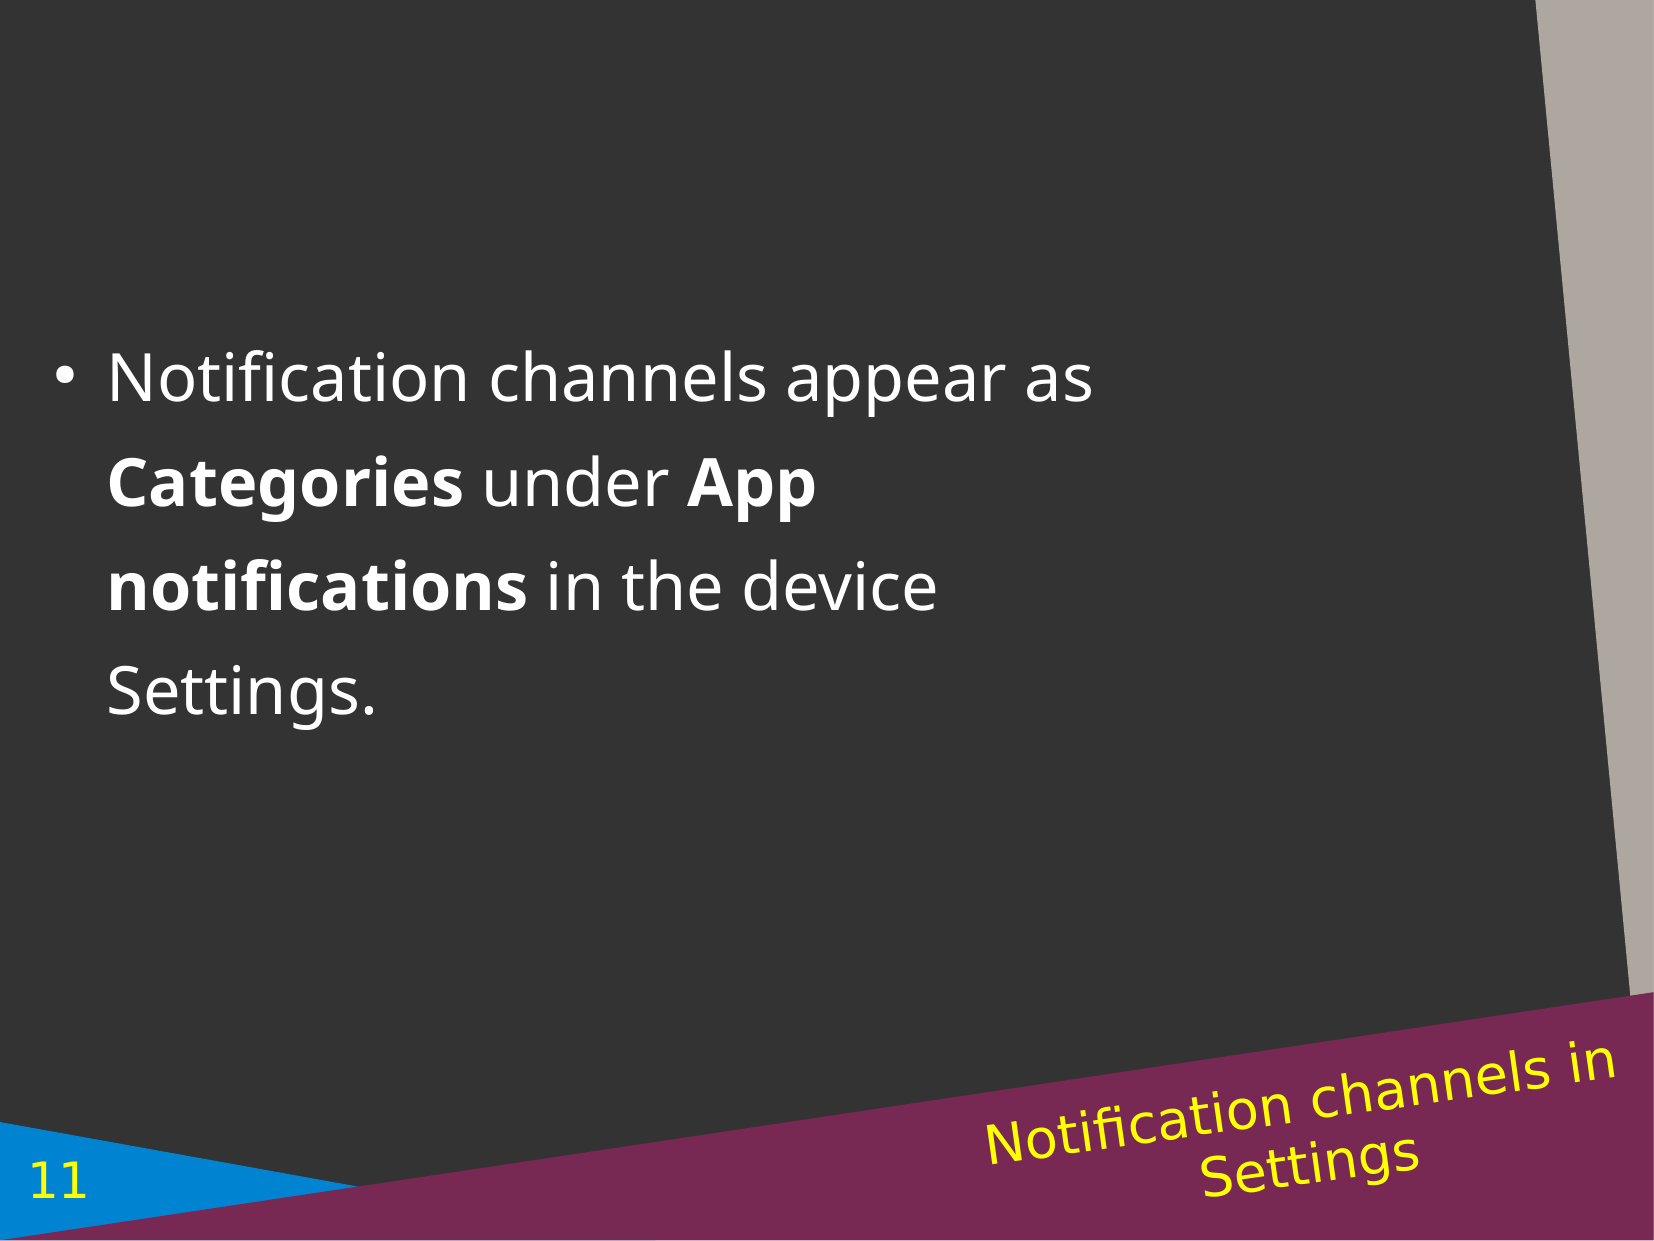

Notification channels appear as Categories under App notifications in the device Settings.
# Notification channels in Settings
11